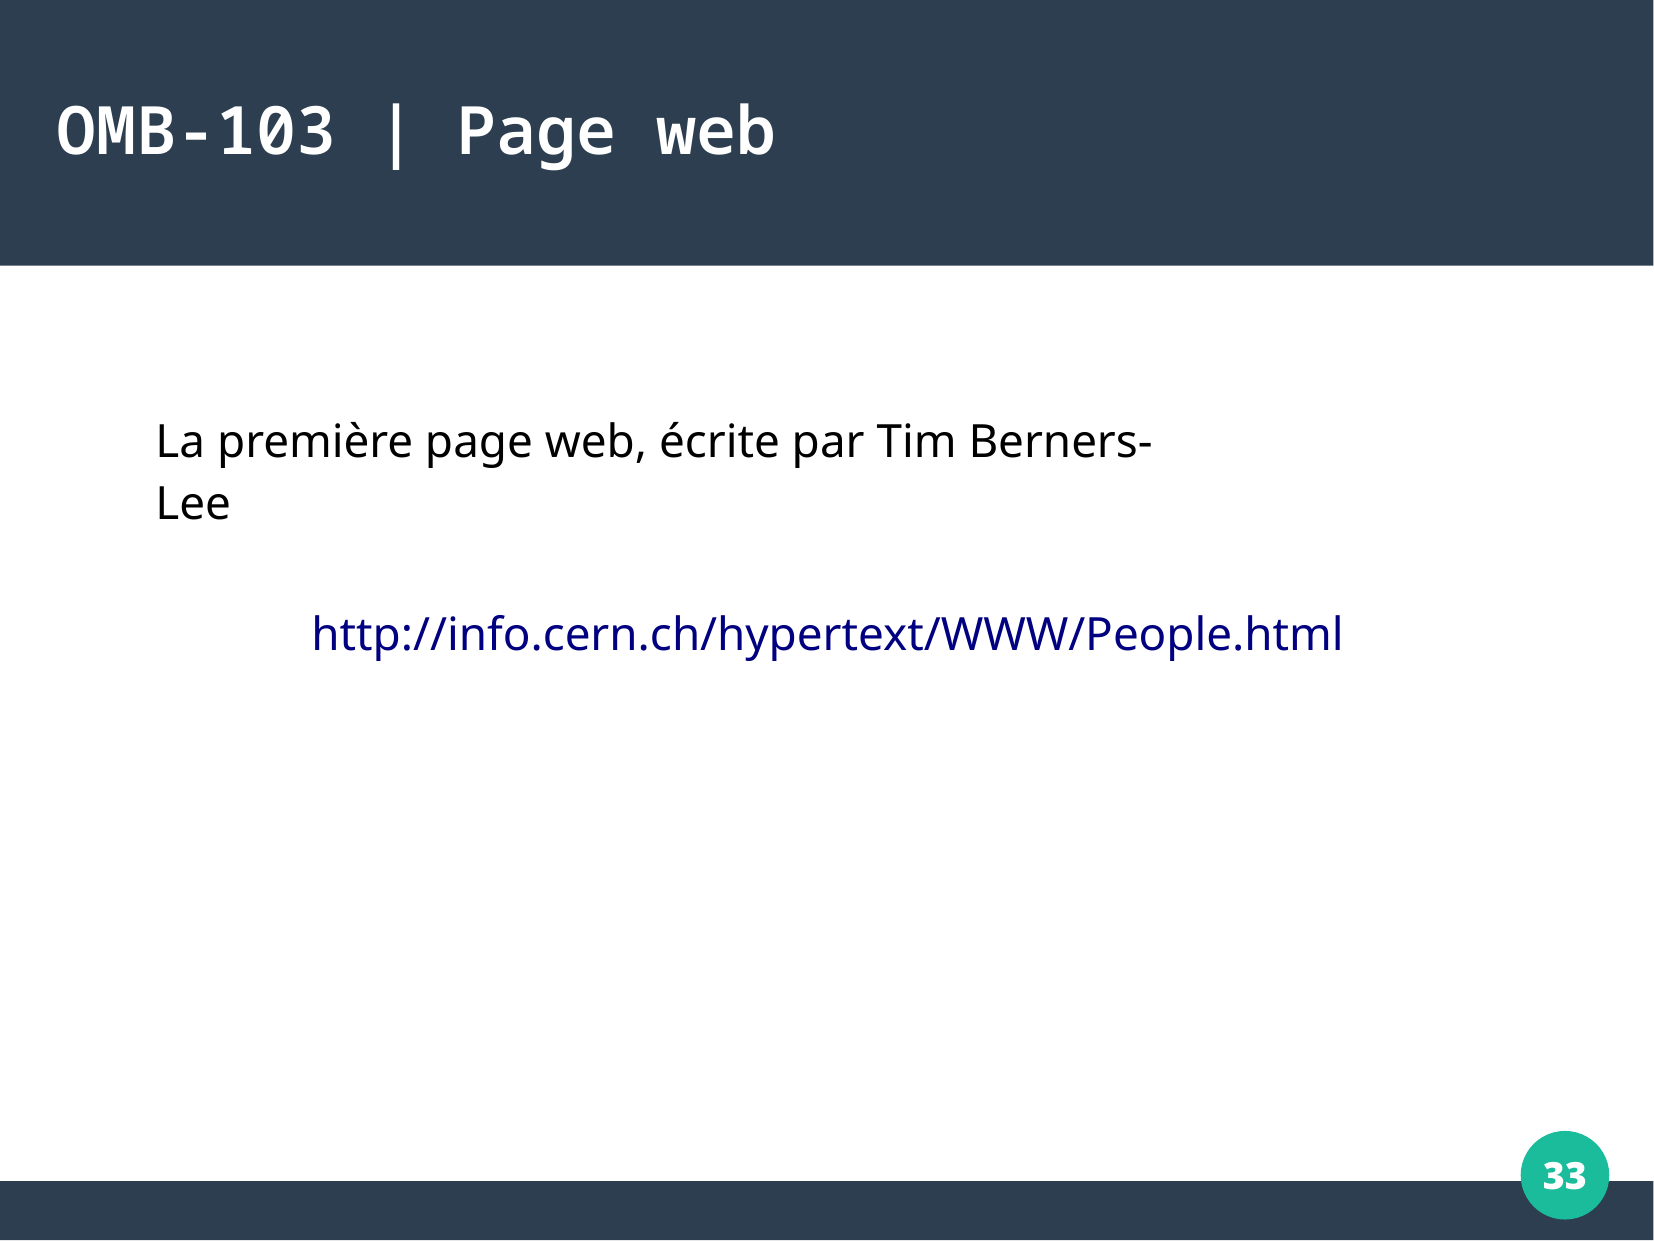

# OMB-103 | Page web
La première page web, écrite par Tim Berners-Lee
http://info.cern.ch/hypertext/WWW/People.html
33